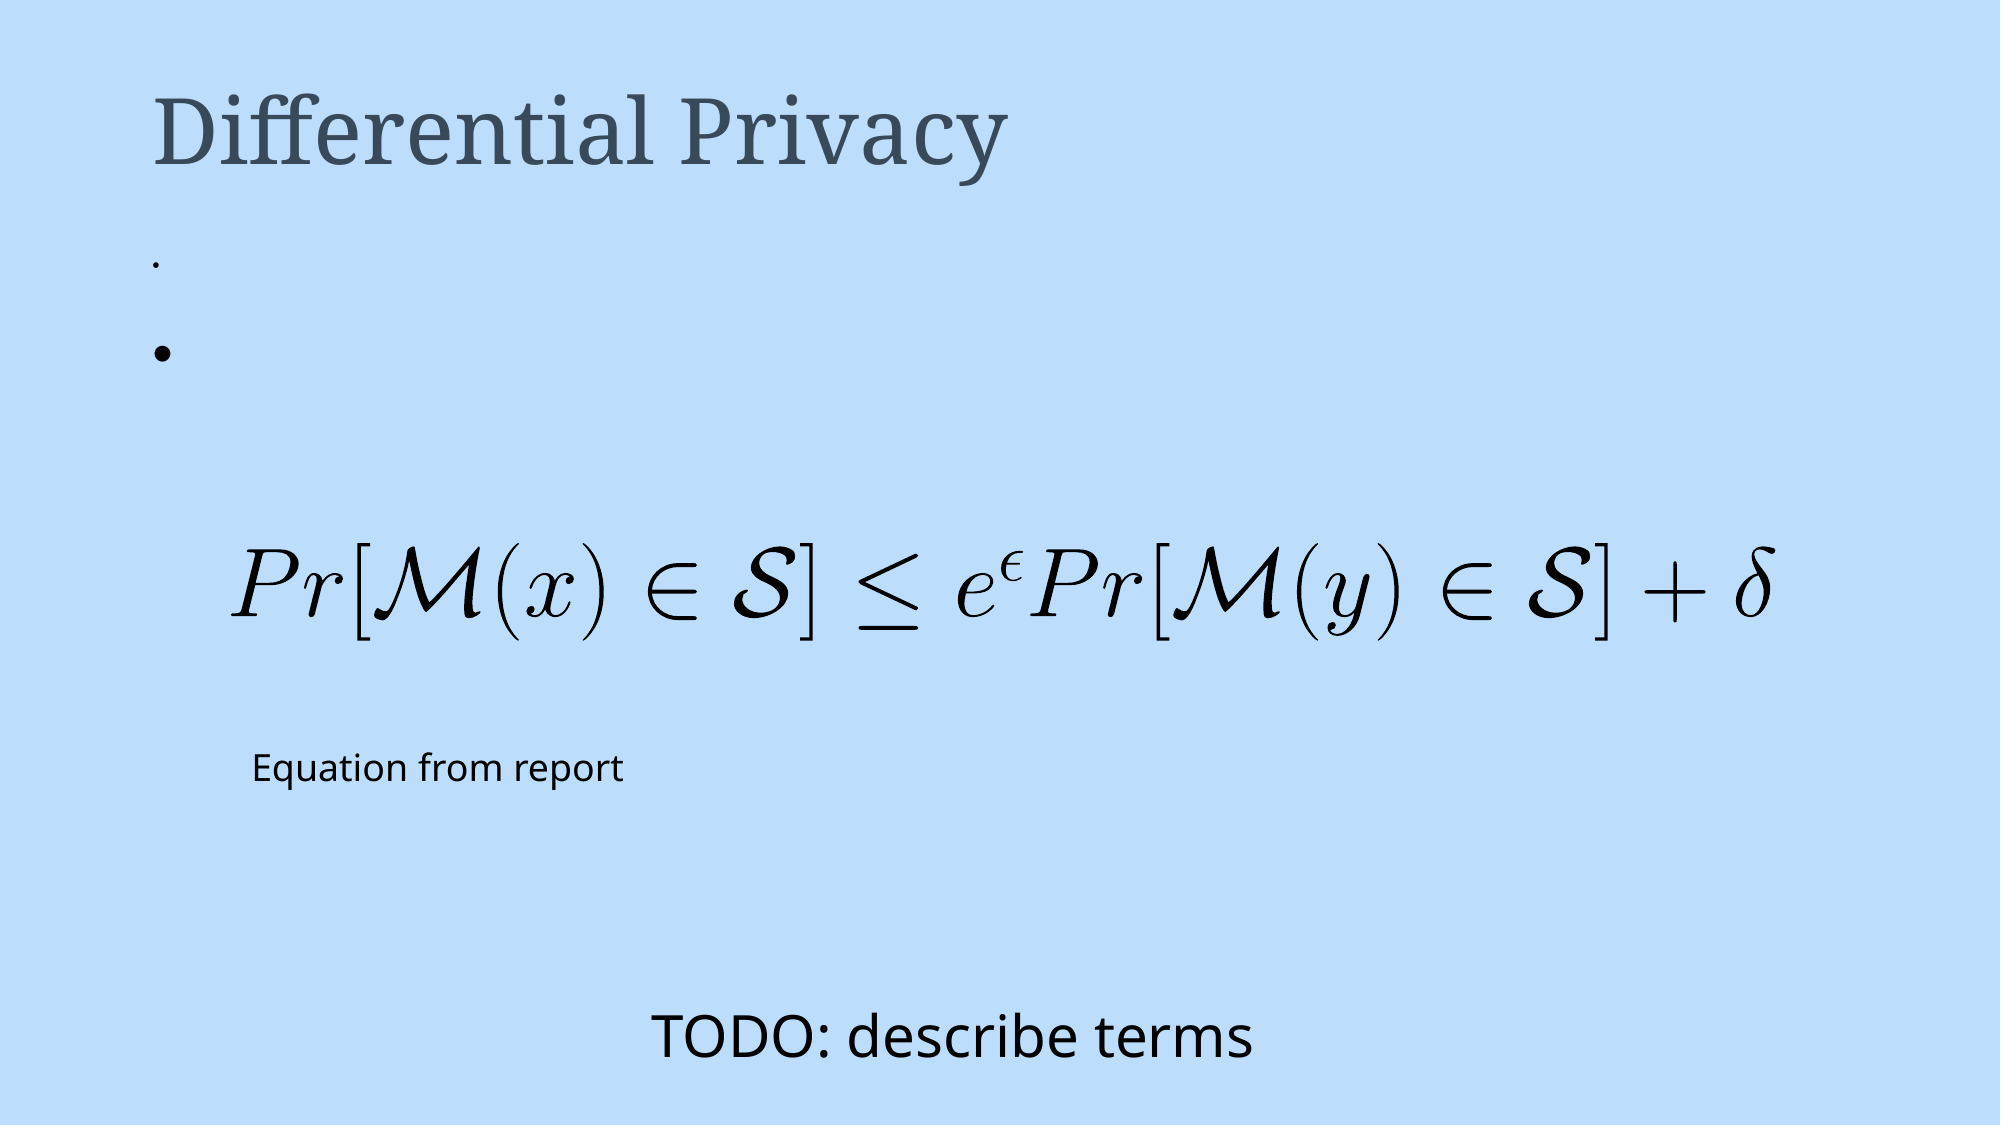

# Differential Privacy
Equation from report
TODO: describe terms​
​​
​